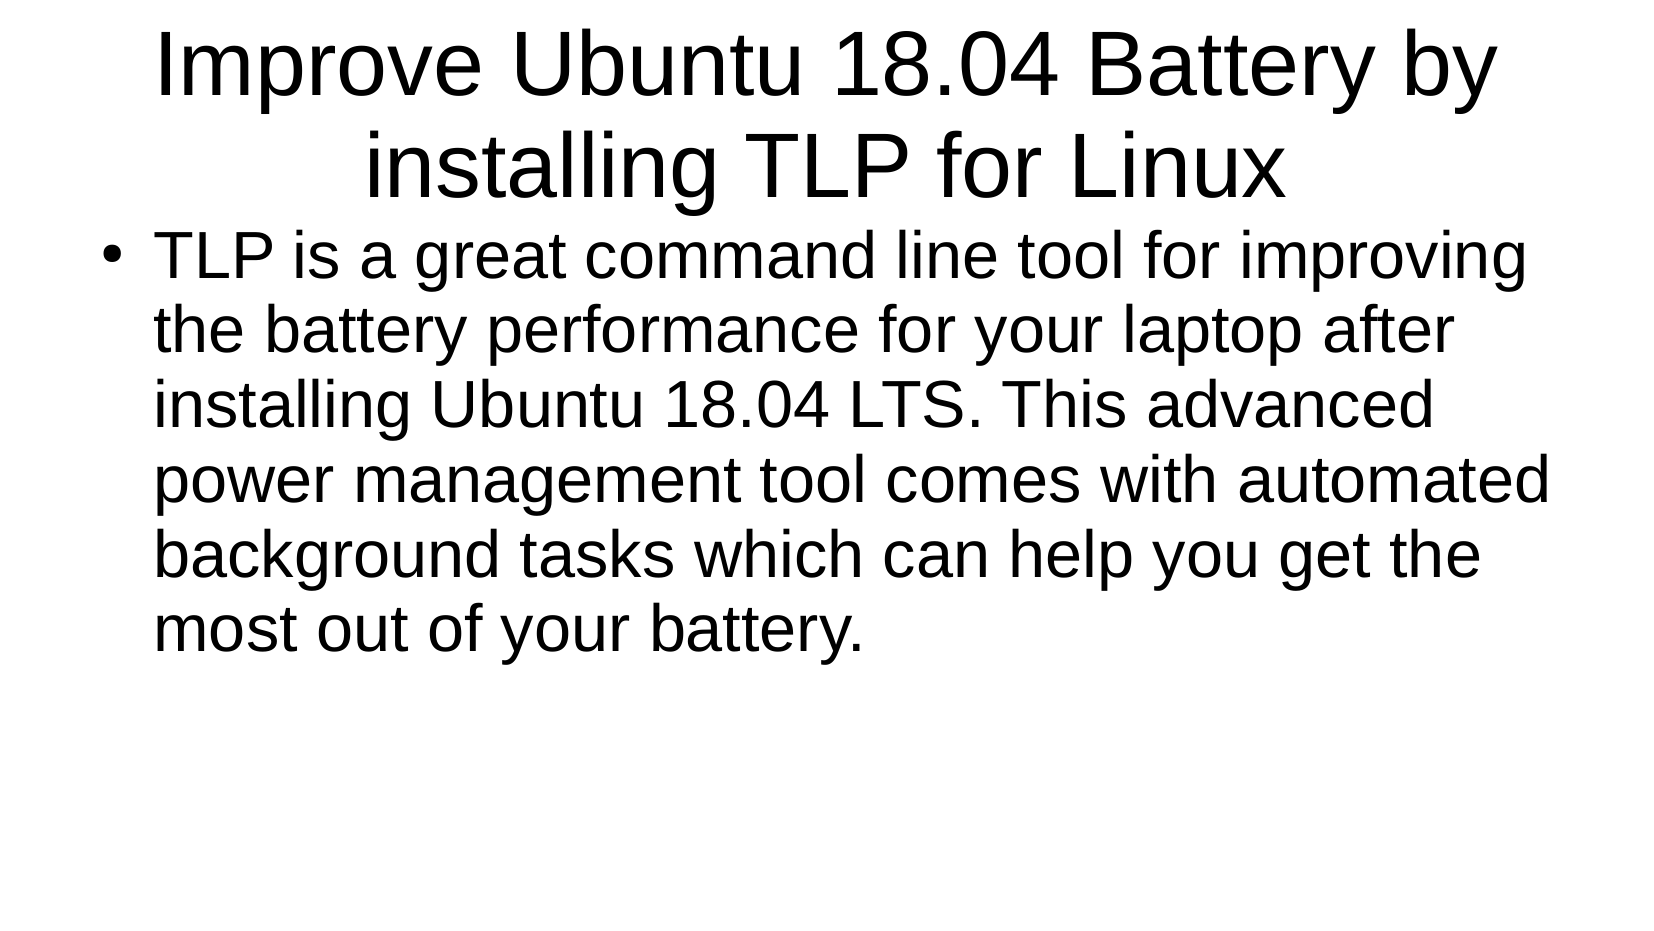

# Improve Ubuntu 18.04 Battery by installing TLP for Linux
TLP is a great command line tool for improving the battery performance for your laptop after installing Ubuntu 18.04 LTS. This advanced power management tool comes with automated background tasks which can help you get the most out of your battery.